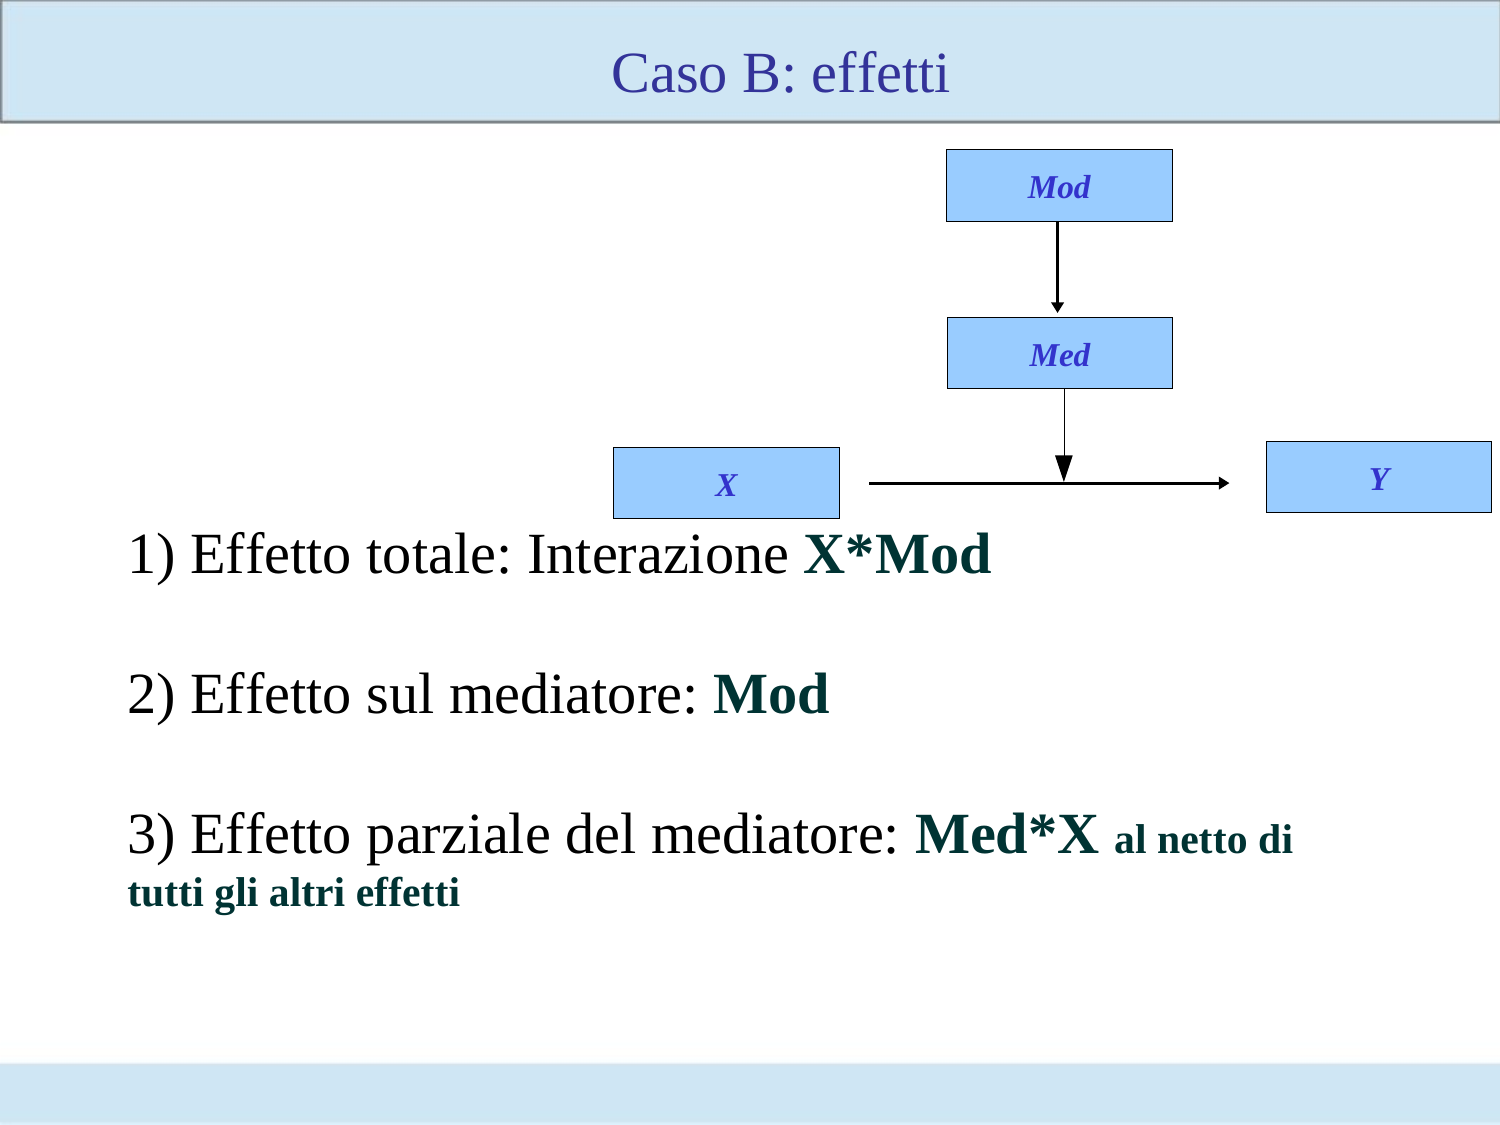

# Caso B: effetti
Mod
Med
Y
X
1) Effetto totale: Interazione X*Mod
2) Effetto sul mediatore: Mod
3) Effetto parziale del mediatore: Med*X al netto di tutti gli altri effetti